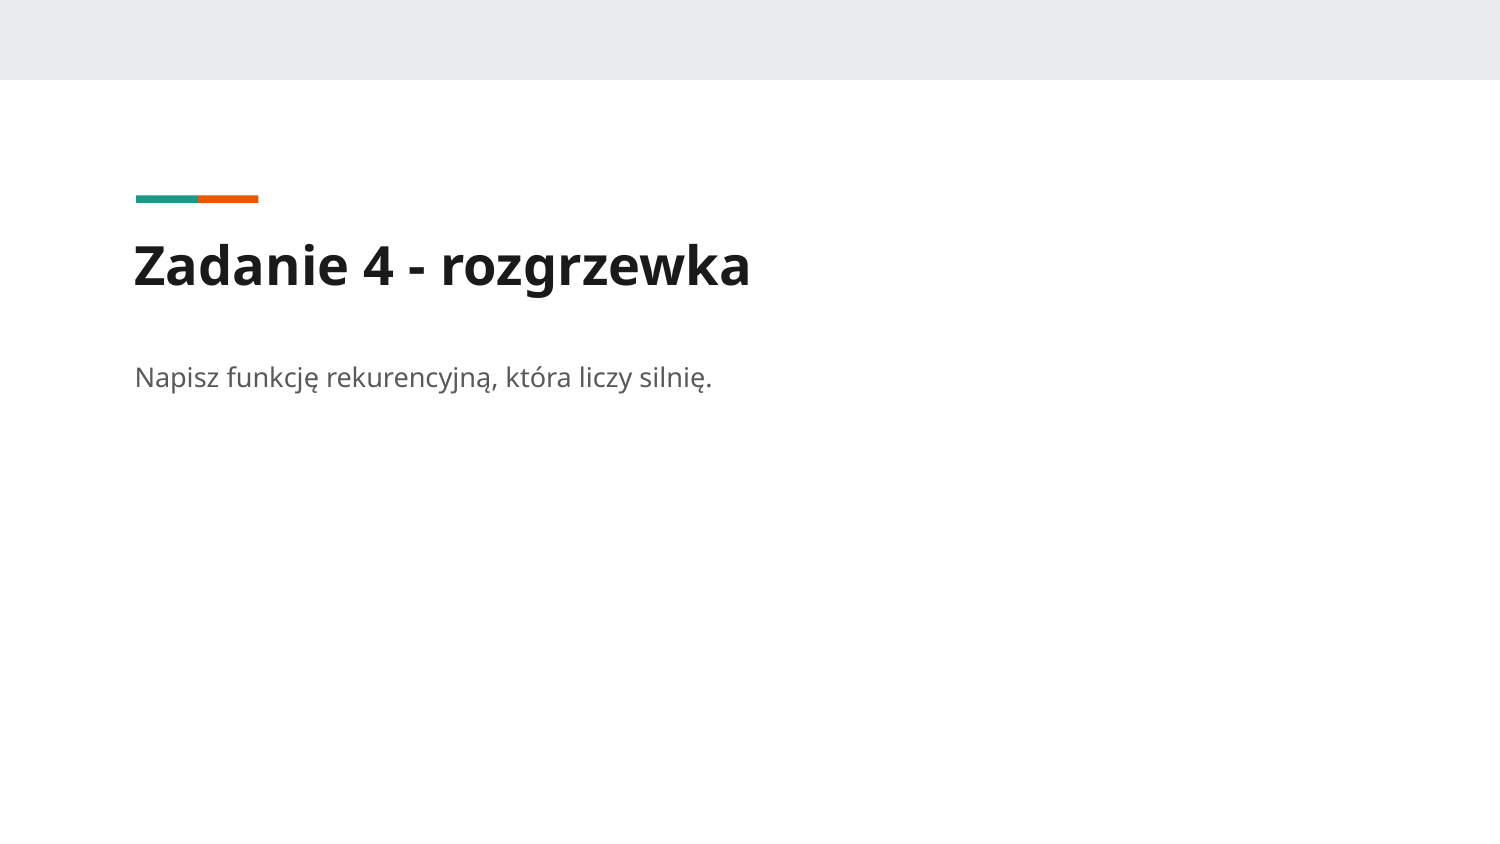

# Zadanie 4 - rozgrzewka
Napisz funkcję rekurencyjną, która liczy silnię.